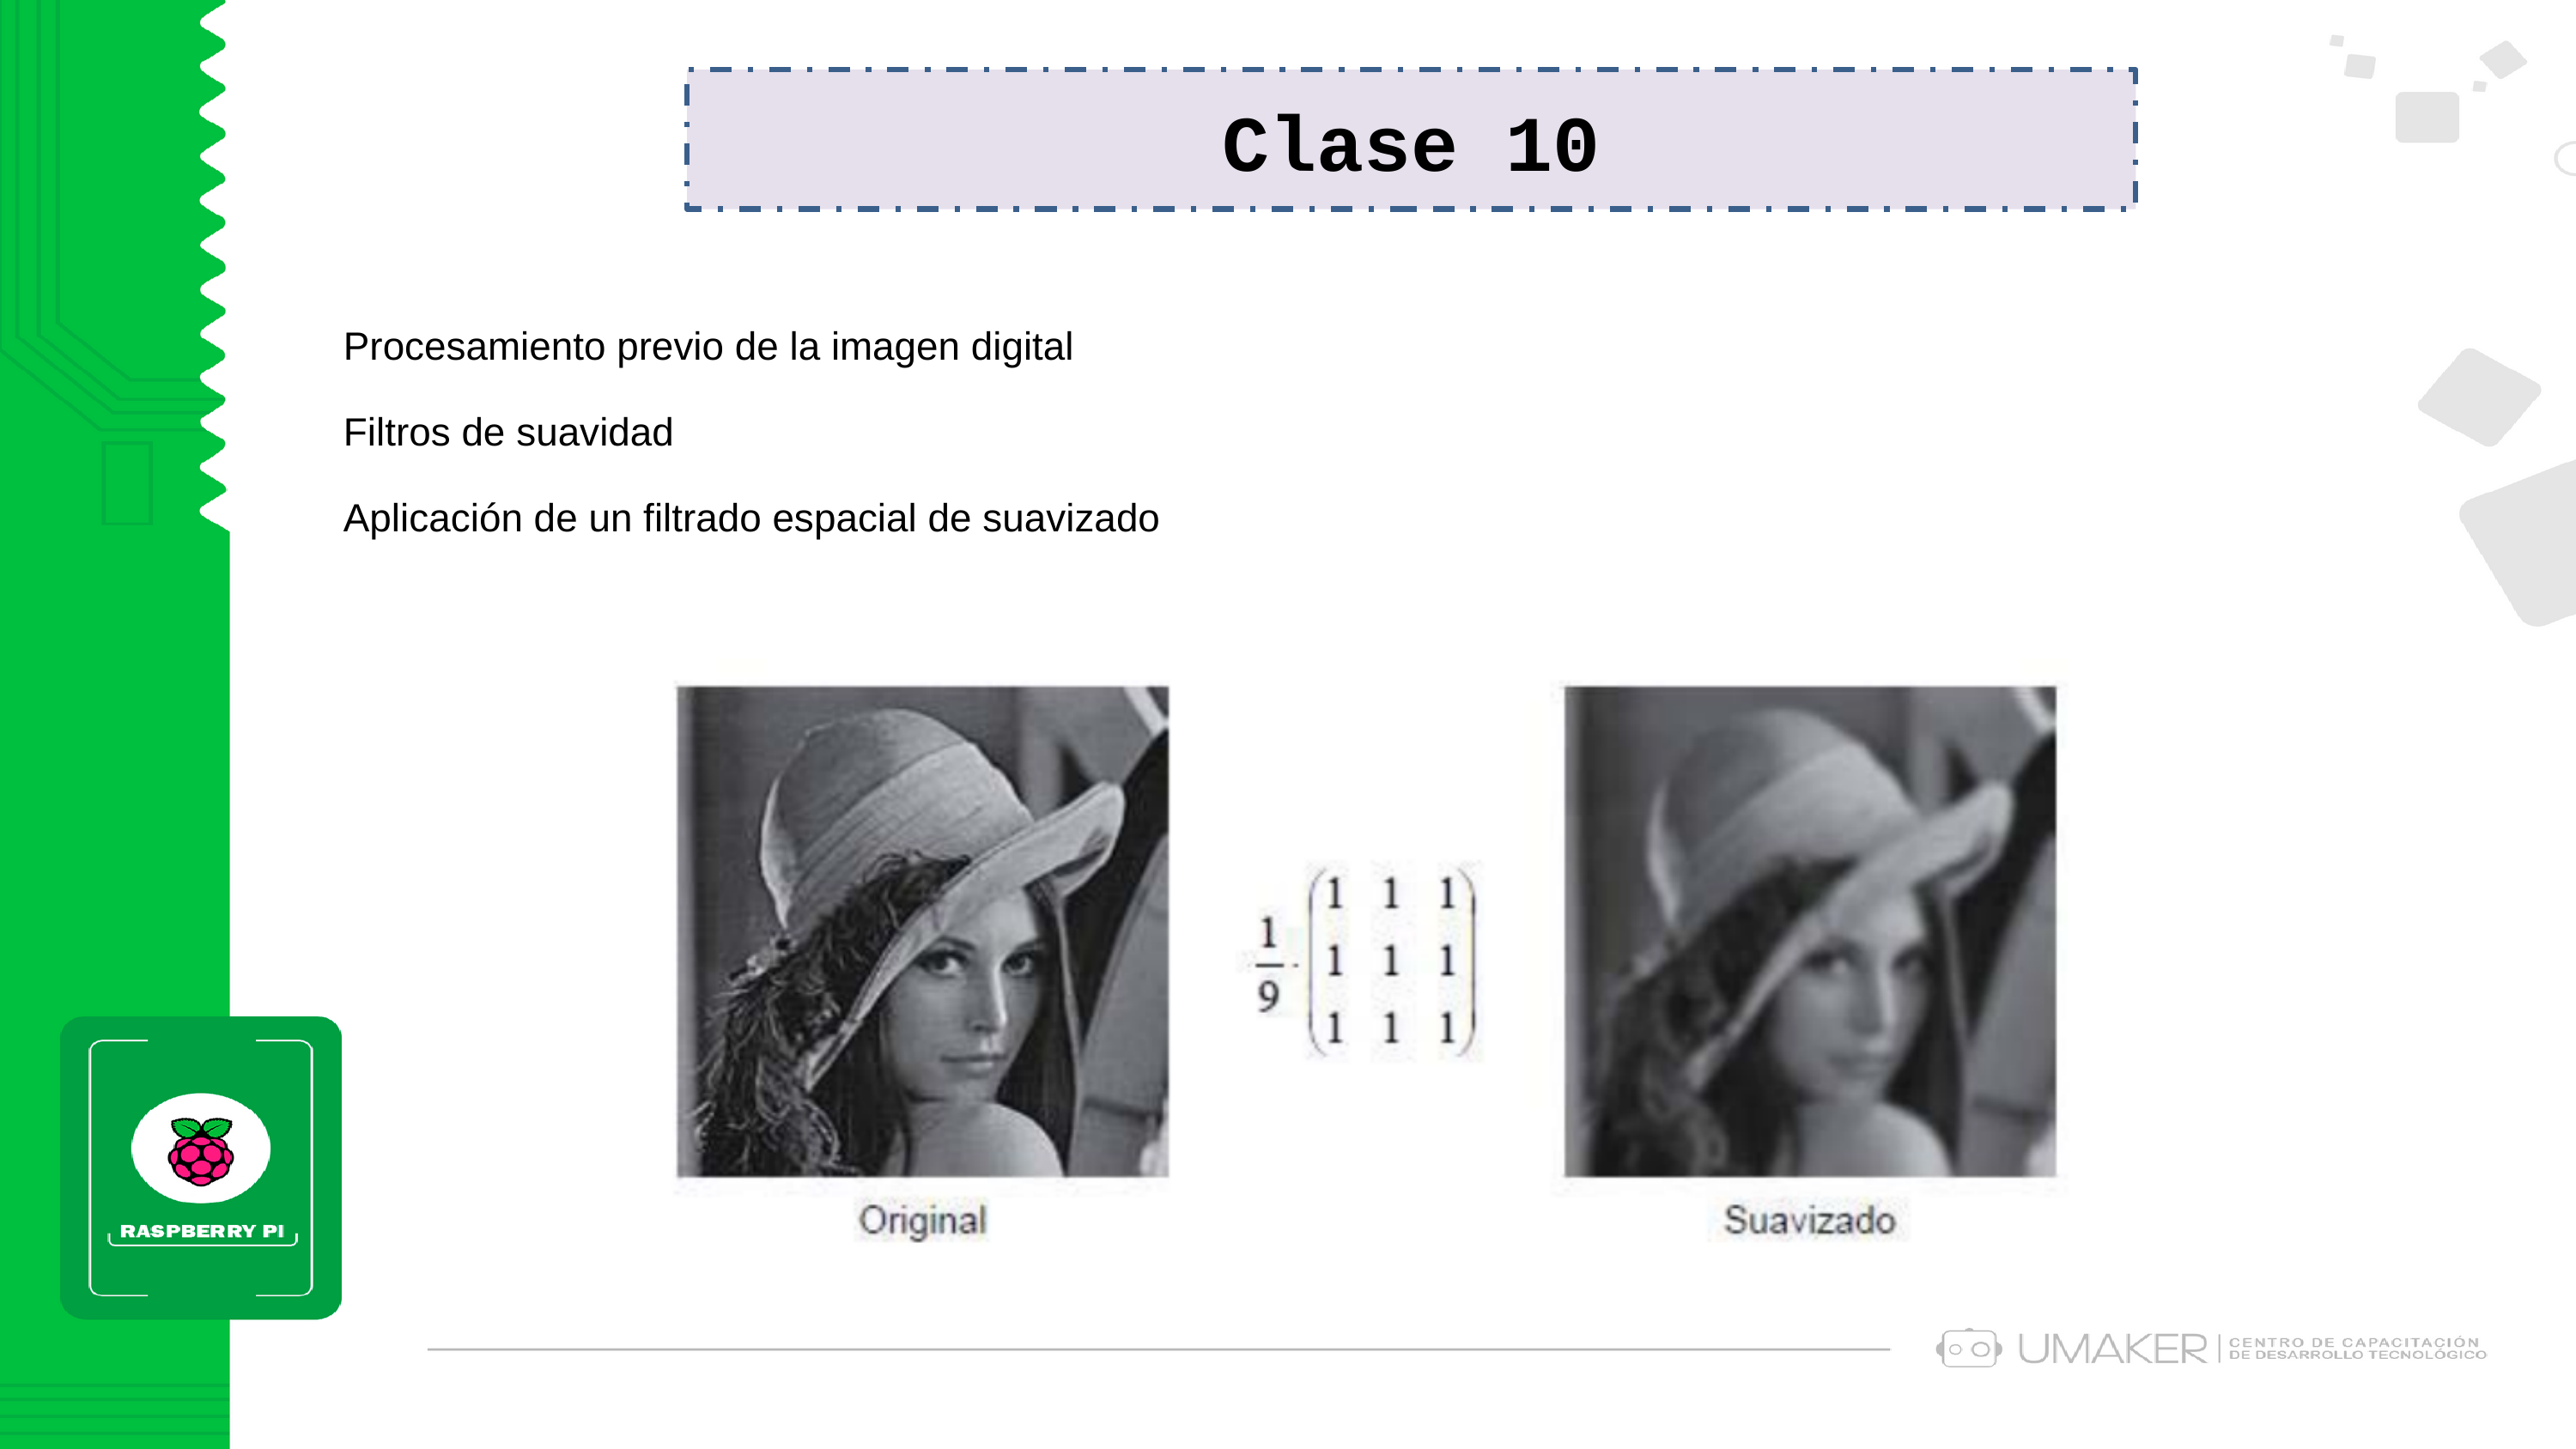

Clase 10
Procesamiento previo de la imagen digital
Filtros de suavidad
Aplicación de un filtrado espacial de suavizado